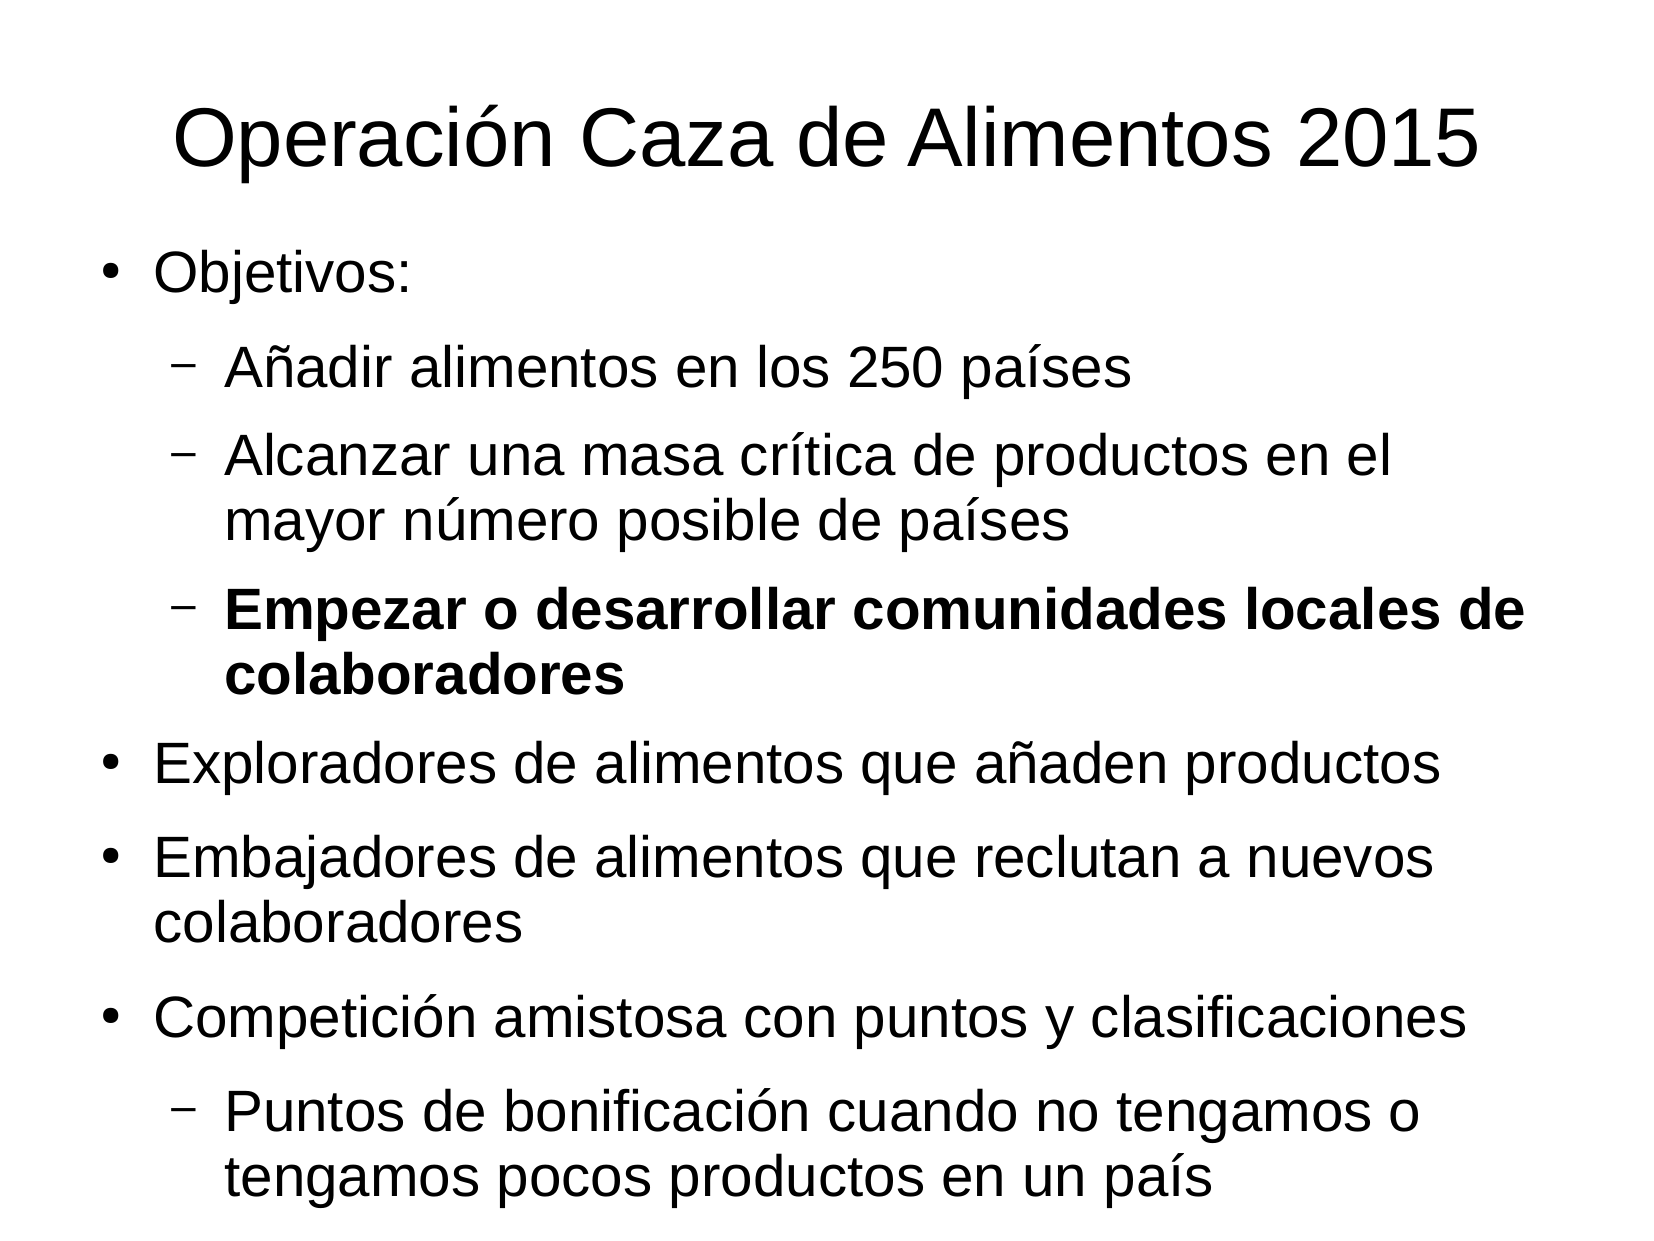

# Operación Caza de Alimentos 2015
Objetivos:
Añadir alimentos en los 250 países
Alcanzar una masa crítica de productos en el mayor número posible de países
Empezar o desarrollar comunidades locales de colaboradores
Exploradores de alimentos que añaden productos
Embajadores de alimentos que reclutan a nuevos colaboradores
Competición amistosa con puntos y clasificaciones
Puntos de bonificación cuando no tengamos o tengamos pocos productos en un país